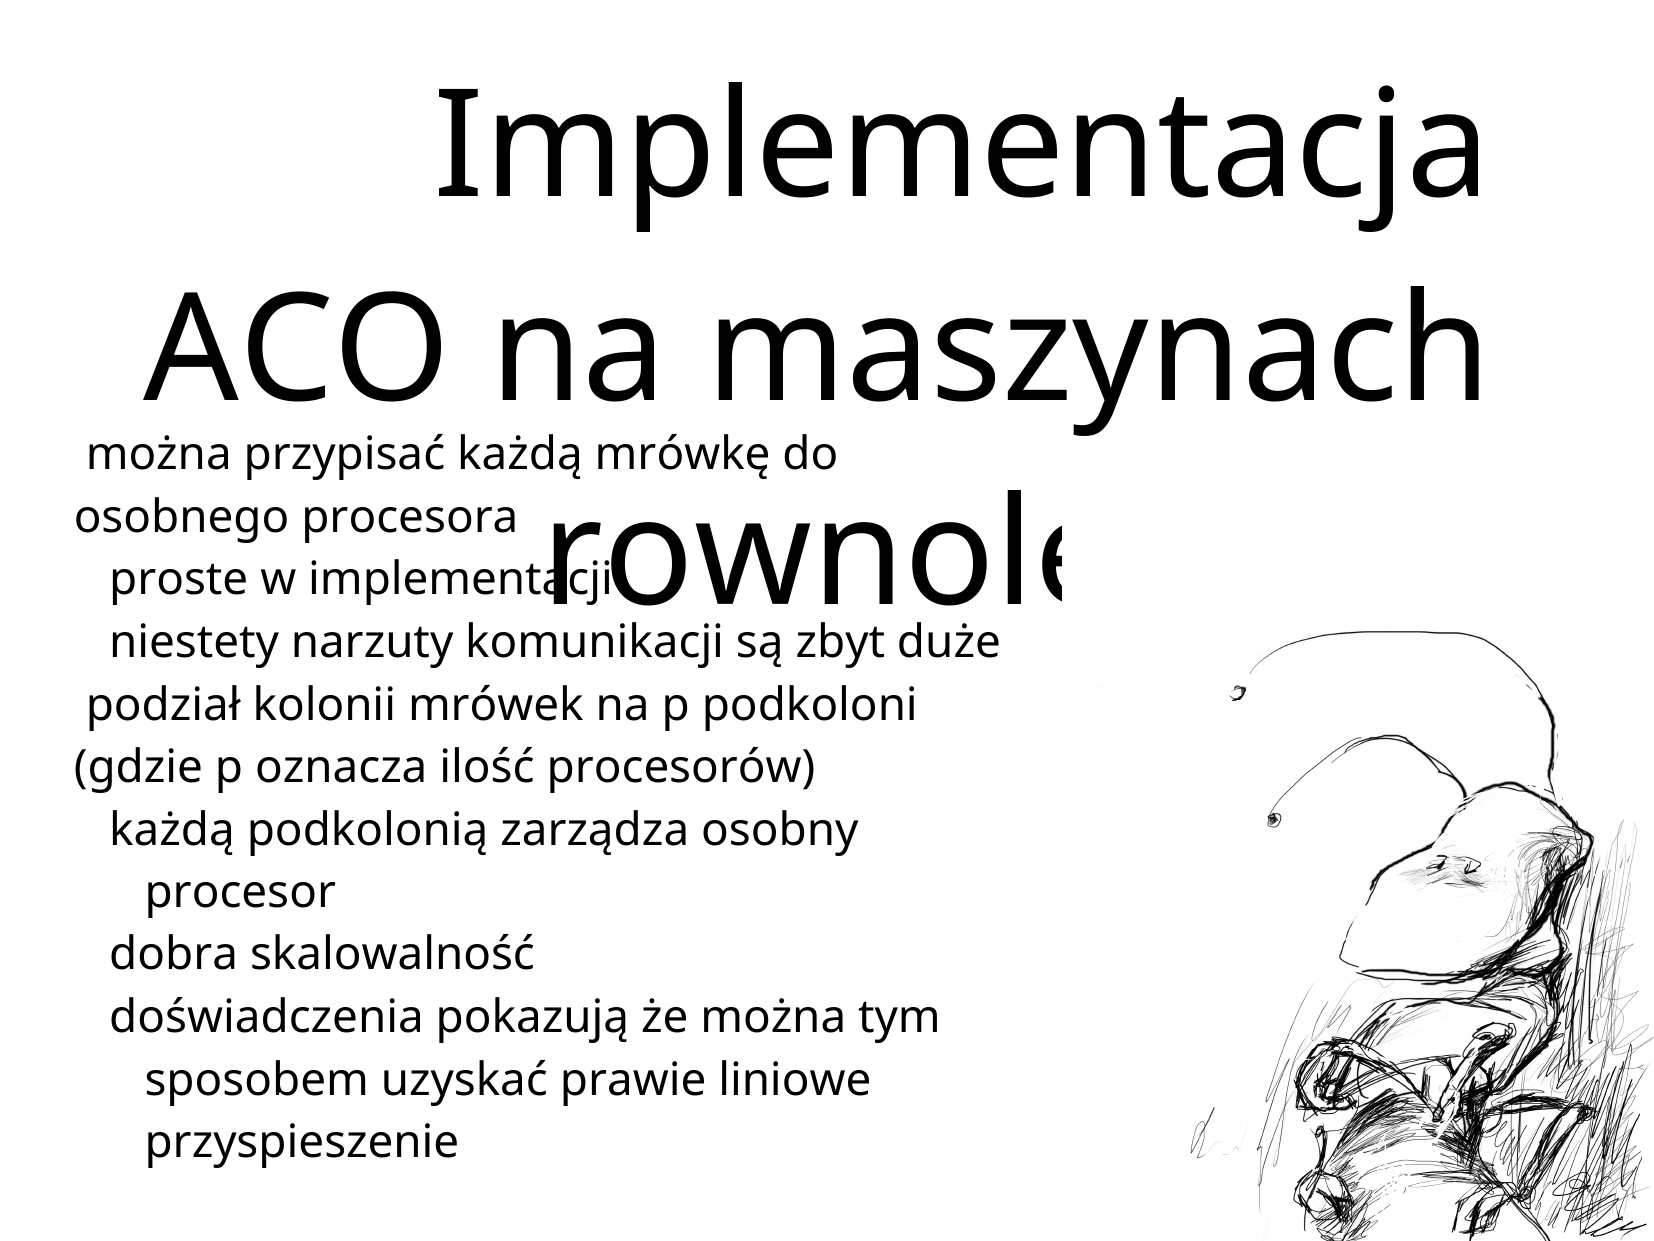

Implementacja ACO na maszynach rownoleglych
 można przypisać każdą mrówkę do osobnego procesora
proste w implementacji
niestety narzuty komunikacji są zbyt duże
 podział kolonii mrówek na p podkoloni (gdzie p oznacza ilość procesorów)
każdą podkolonią zarządza osobny procesor
dobra skalowalność
doświadczenia pokazują że można tym sposobem uzyskać prawie liniowe przyspieszenie